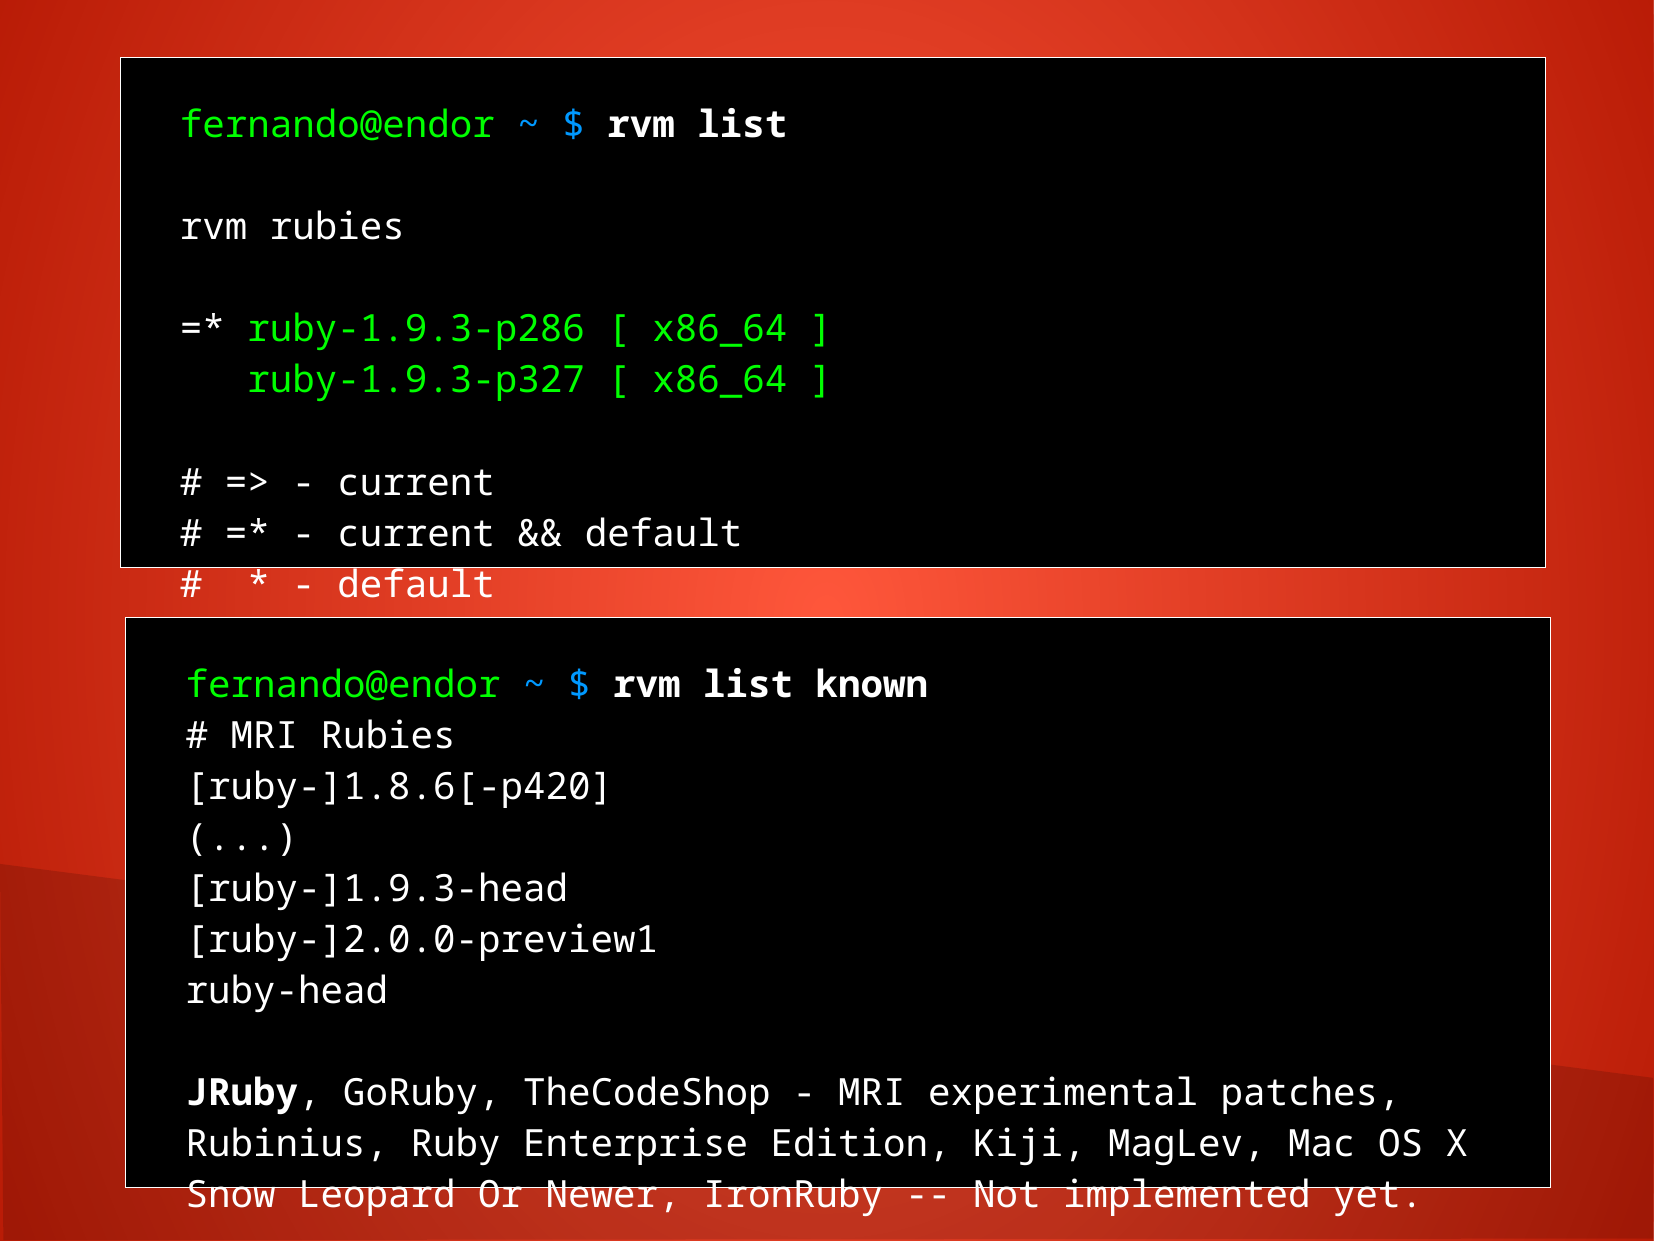

fernando@endor ~ $ rvm list
rvm rubies
=* ruby-1.9.3-p286 [ x86_64 ]
 ruby-1.9.3-p327 [ x86_64 ]
# => - current
# =* - current && default
# * - default
fernando@endor ~ $ rvm list known
# MRI Rubies
[ruby-]1.8.6[-p420]
(...)
[ruby-]1.9.3-head
[ruby-]2.0.0-preview1
ruby-head
JRuby, GoRuby, TheCodeShop - MRI experimental patches, Rubinius, Ruby Enterprise Edition, Kiji, MagLev, Mac OS X Snow Leopard Or Newer, IronRuby -- Not implemented yet.